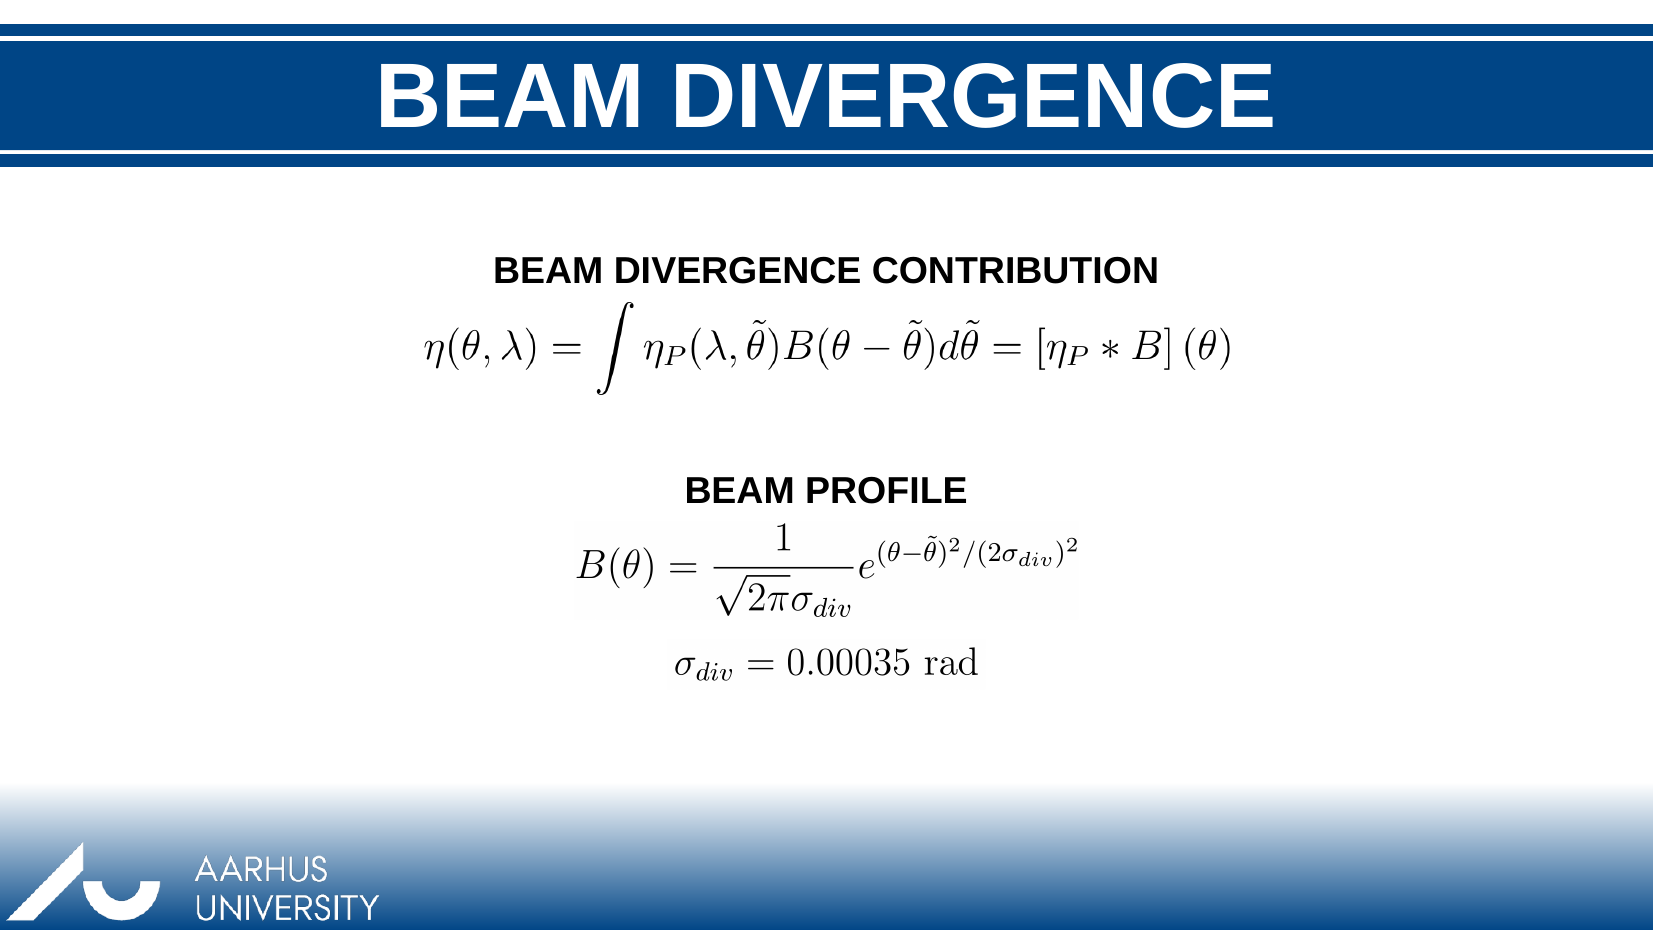

# BEAM DIVERGENCE
BEAM DIVERGENCE CONTRIBUTION
BEAM PROFILE